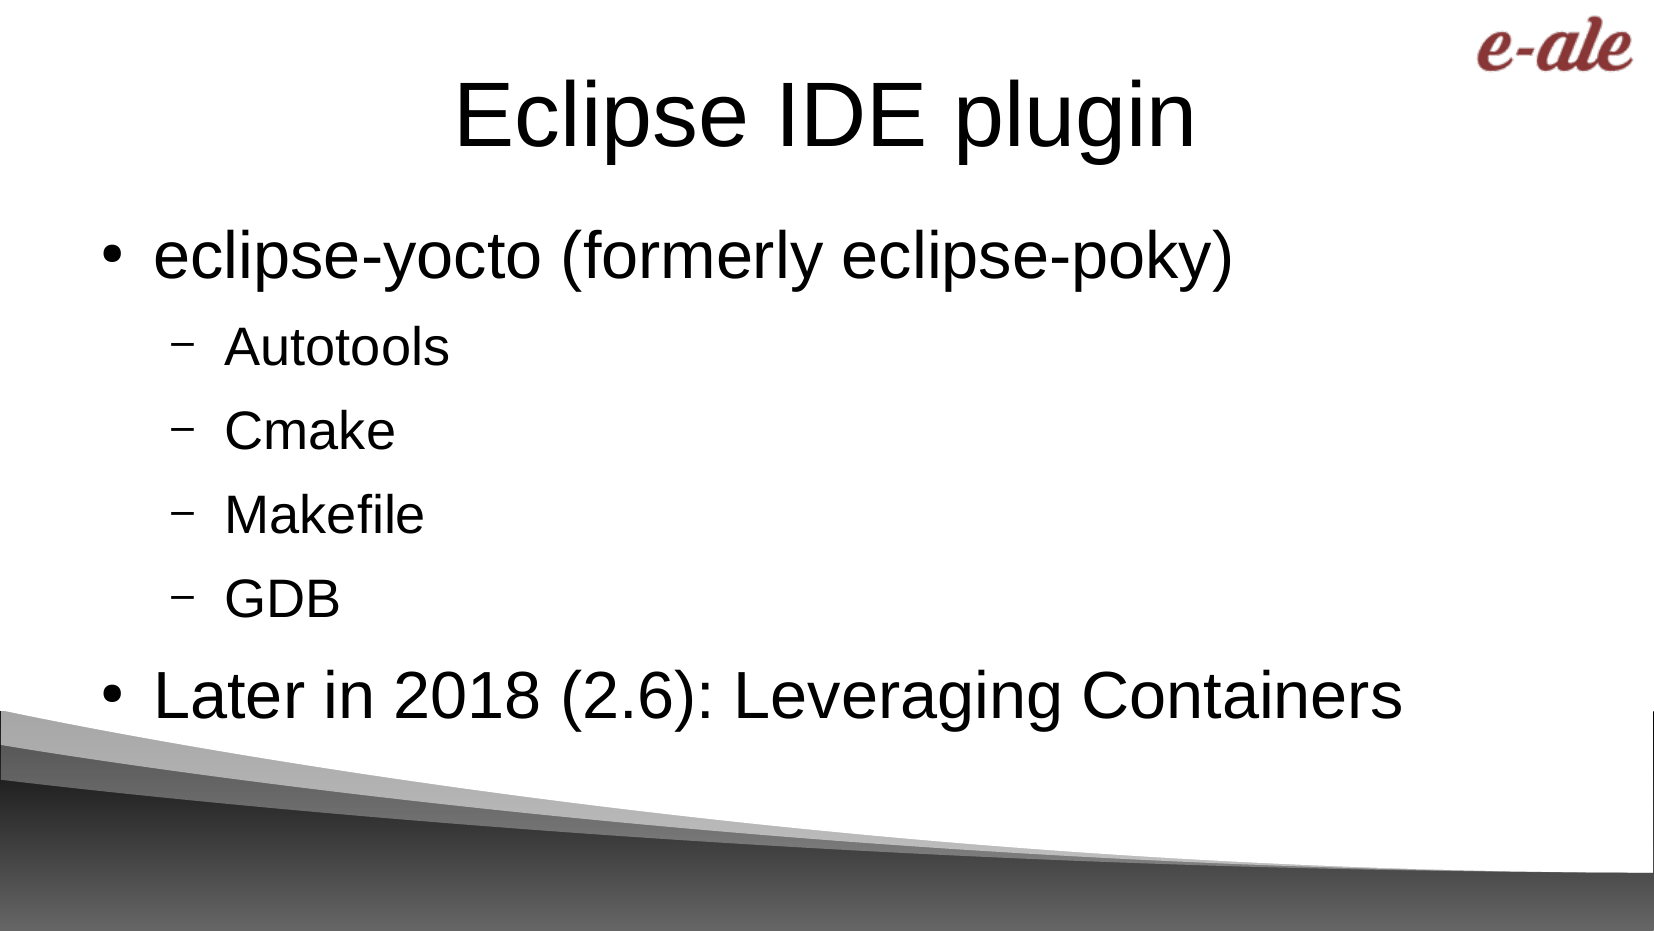

# Eclipse IDE plugin
eclipse-yocto (formerly eclipse-poky)
Autotools
Cmake
Makefile
GDB
Later in 2018 (2.6): Leveraging Containers